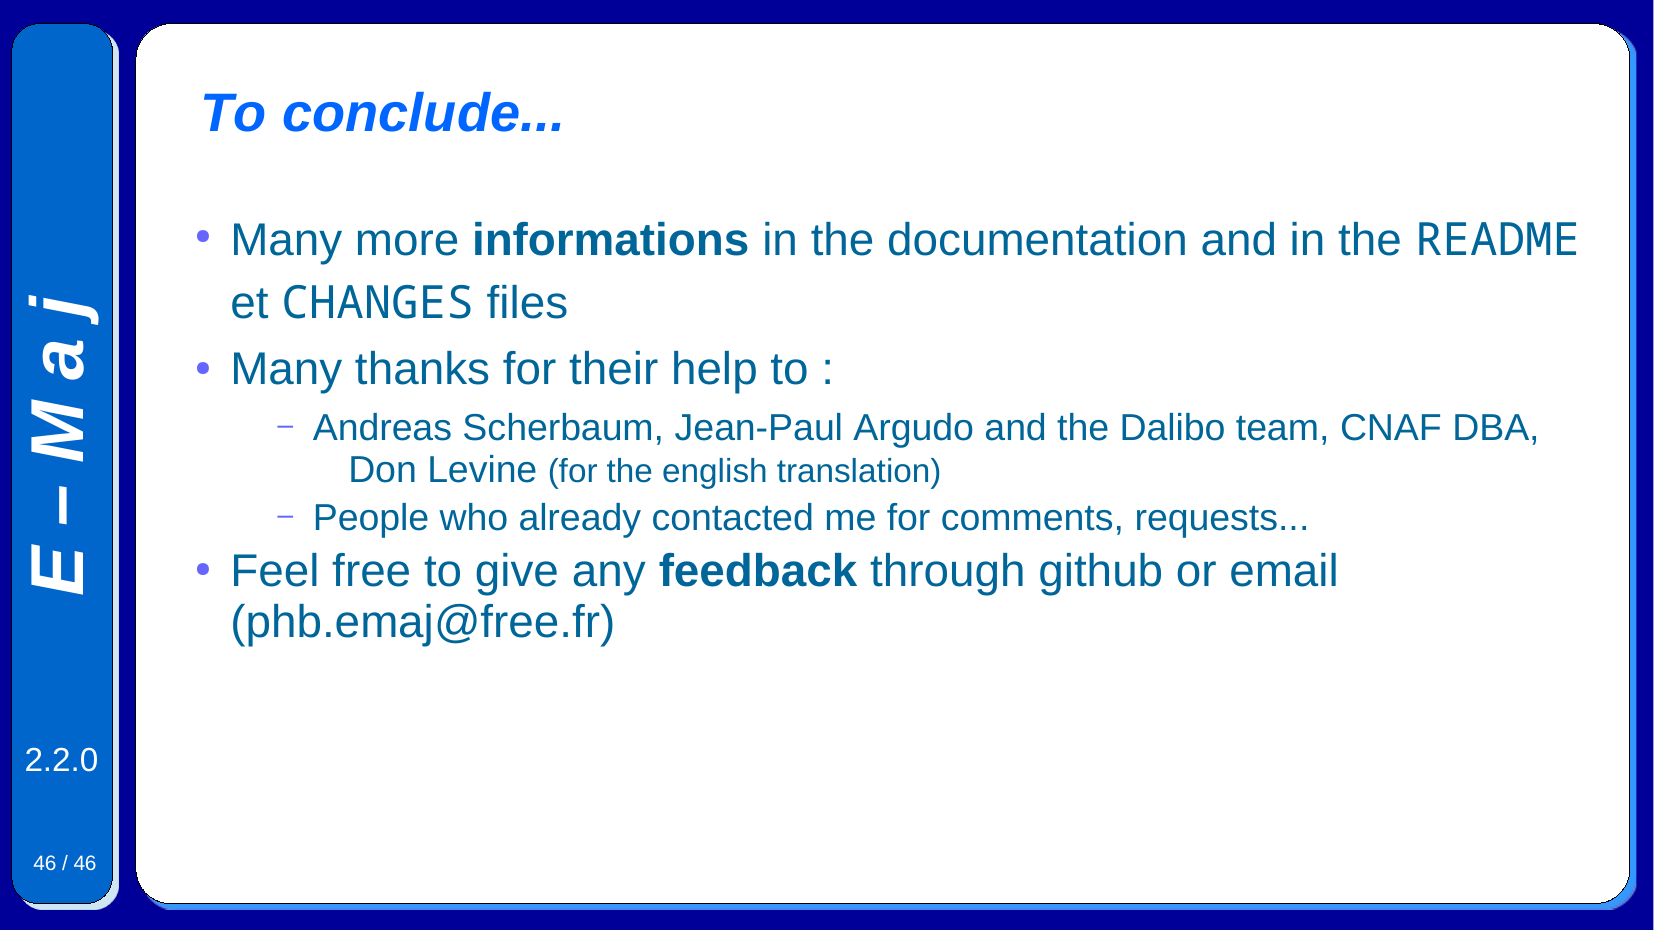

# To conclude...
Many more informations in the documentation and in the README et CHANGES files
Many thanks for their help to :
Andreas Scherbaum, Jean-Paul Argudo and the Dalibo team, CNAF DBA, Don Levine (for the english translation)
People who already contacted me for comments, requests...
Feel free to give any feedback through github or email (phb.emaj@free.fr)